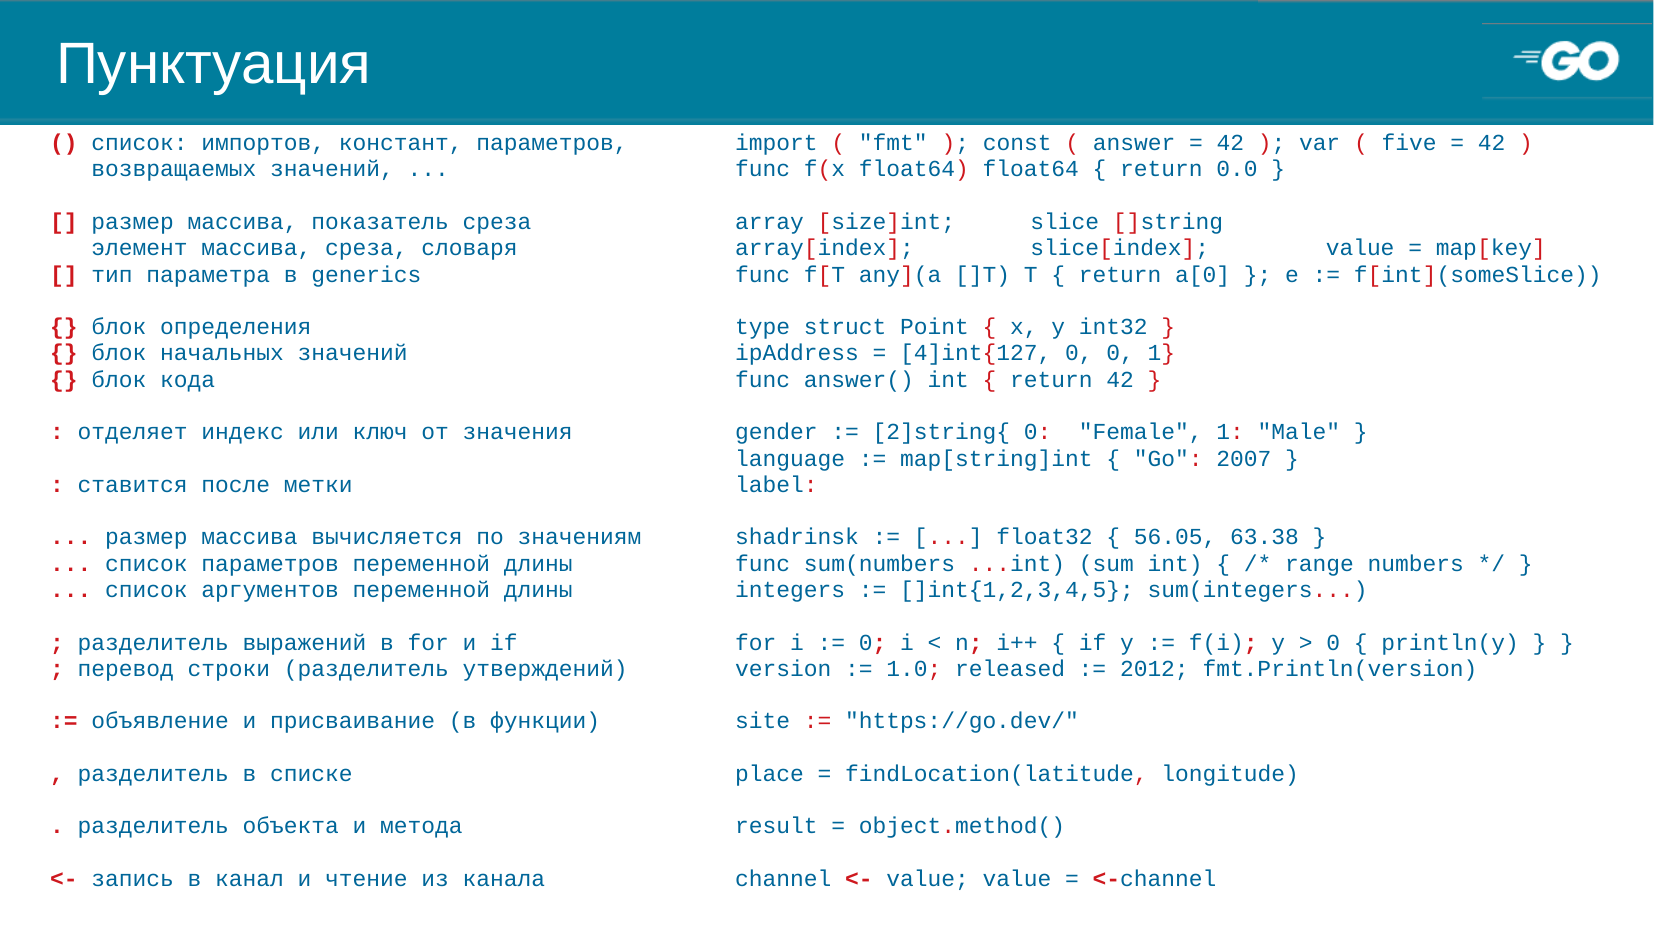

Пунктуация
() список: импортов, констант, параметров,
 возвращаемых значений, ...
[] размер массива, показатель среза
 элемент массива, среза, словаря
[] тип параметра в generics
{} блок определения
{} блок начальных значений
{} блок кода
: отделяет индекс или ключ от значения
: ставится после метки
... размер массива вычисляется по значениям
... список параметров переменной длины
... список аргументов переменной длины
; разделитель выражений в for и if
; перевод строки (разделитель утверждений)
:= объявление и присваивание (в функции)
, разделитель в списке
. разделитель объекта и метода
<- запись в канал и чтение из канала
import ( "fmt" ); const ( answer = 42 ); var ( five = 42 )
func f(x float64) float64 { return 0.0 }
array [size]int;		slice []string
array[index];		slice[index];		value = map[key]
func f[T any](a []T) T { return a[0] }; e := f[int](someSlice))
type struct Point { x, y int32 }
ipAddress = [4]int{127, 0, 0, 1}
func answer() int { return 42 }
gender := [2]string{ 0: "Female", 1: "Male" }
language := map[string]int { "Go": 2007 }
label:
shadrinsk := [...] float32 { 56.05, 63.38 }
func sum(numbers ...int) (sum int) { /* range numbers */ }
integers := []int{1,2,3,4,5}; sum(integers...)
for i := 0; i < n; i++ { if y := f(i); y > 0 { println(y) } }
version := 1.0; released := 2012; fmt.Println(version)
site := "https://go.dev/"
place = findLocation(latitude, longitude)
result = object.method()
channel <- value; value = <-channel